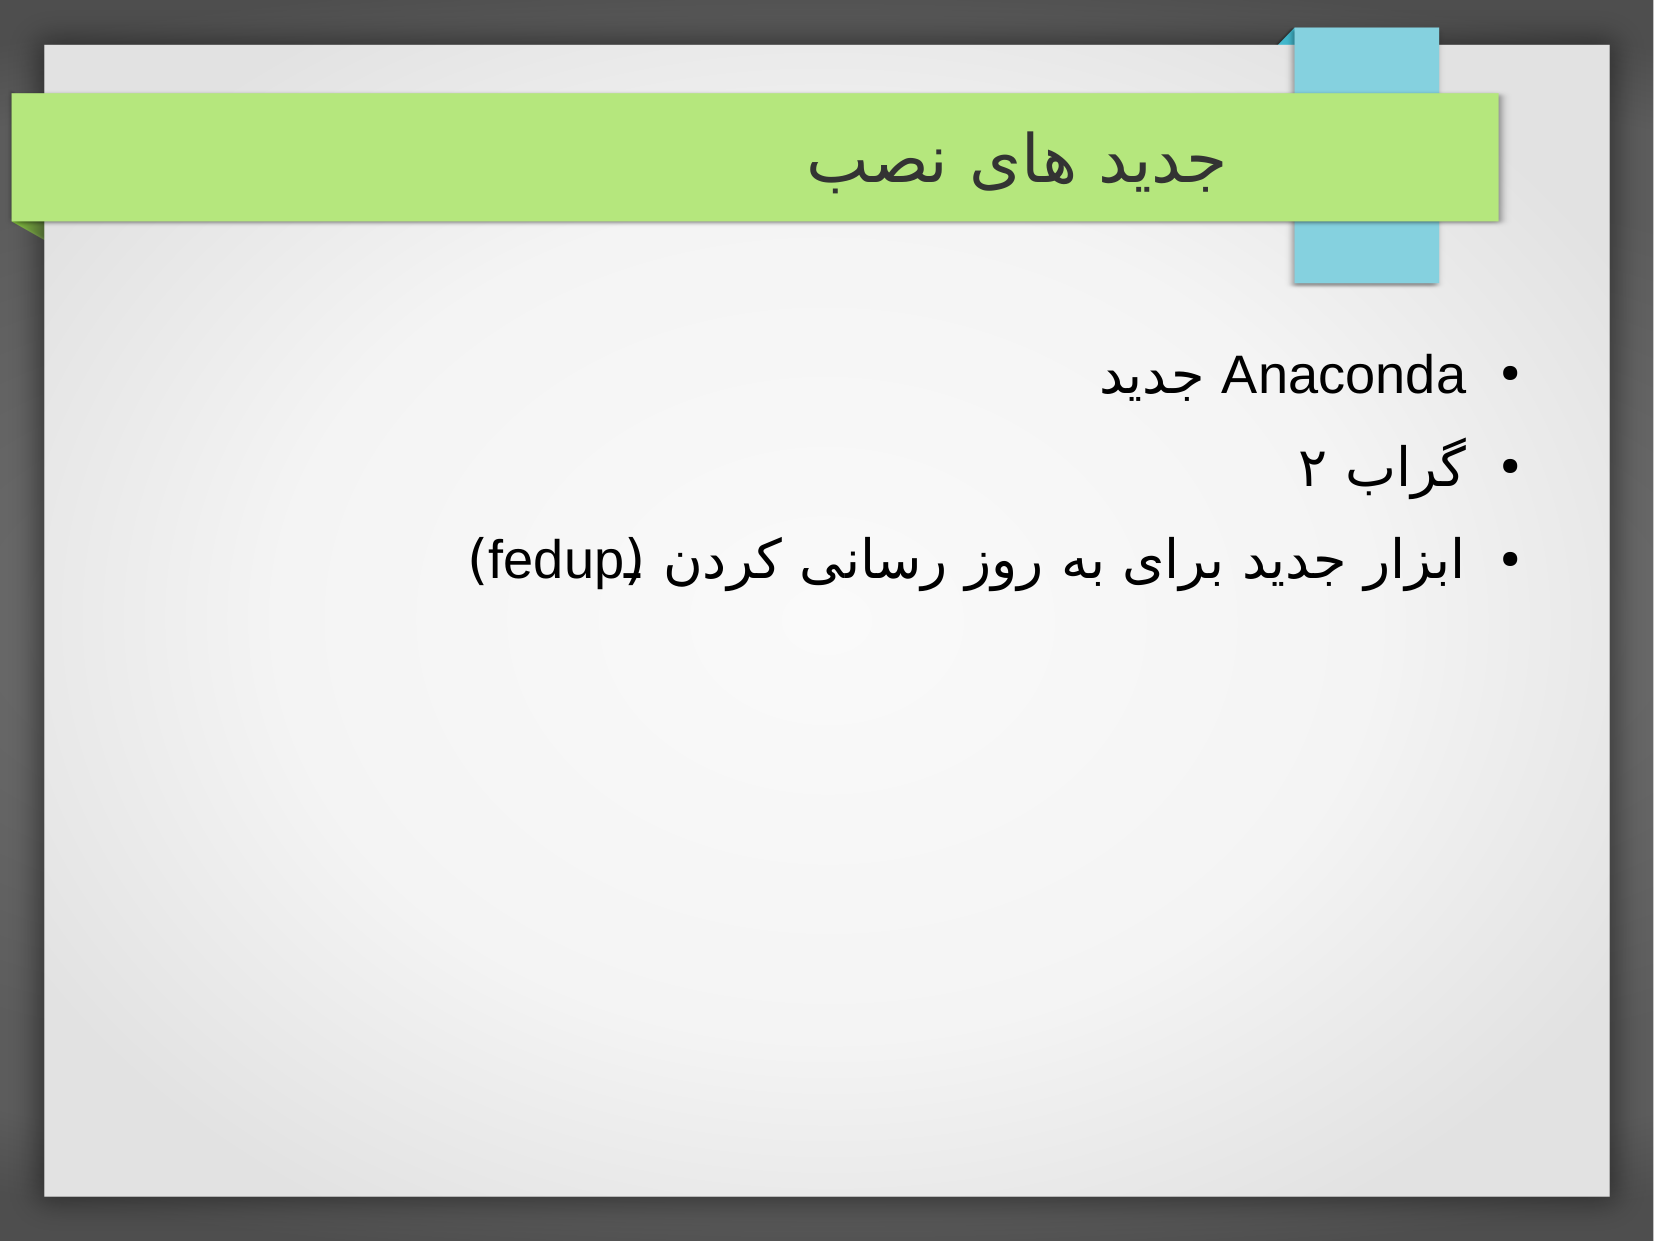

# جدید های نصب
Anaconda جدید
گراب ۲
ابزار جدید برای به روز رسانی کردن (fedup)